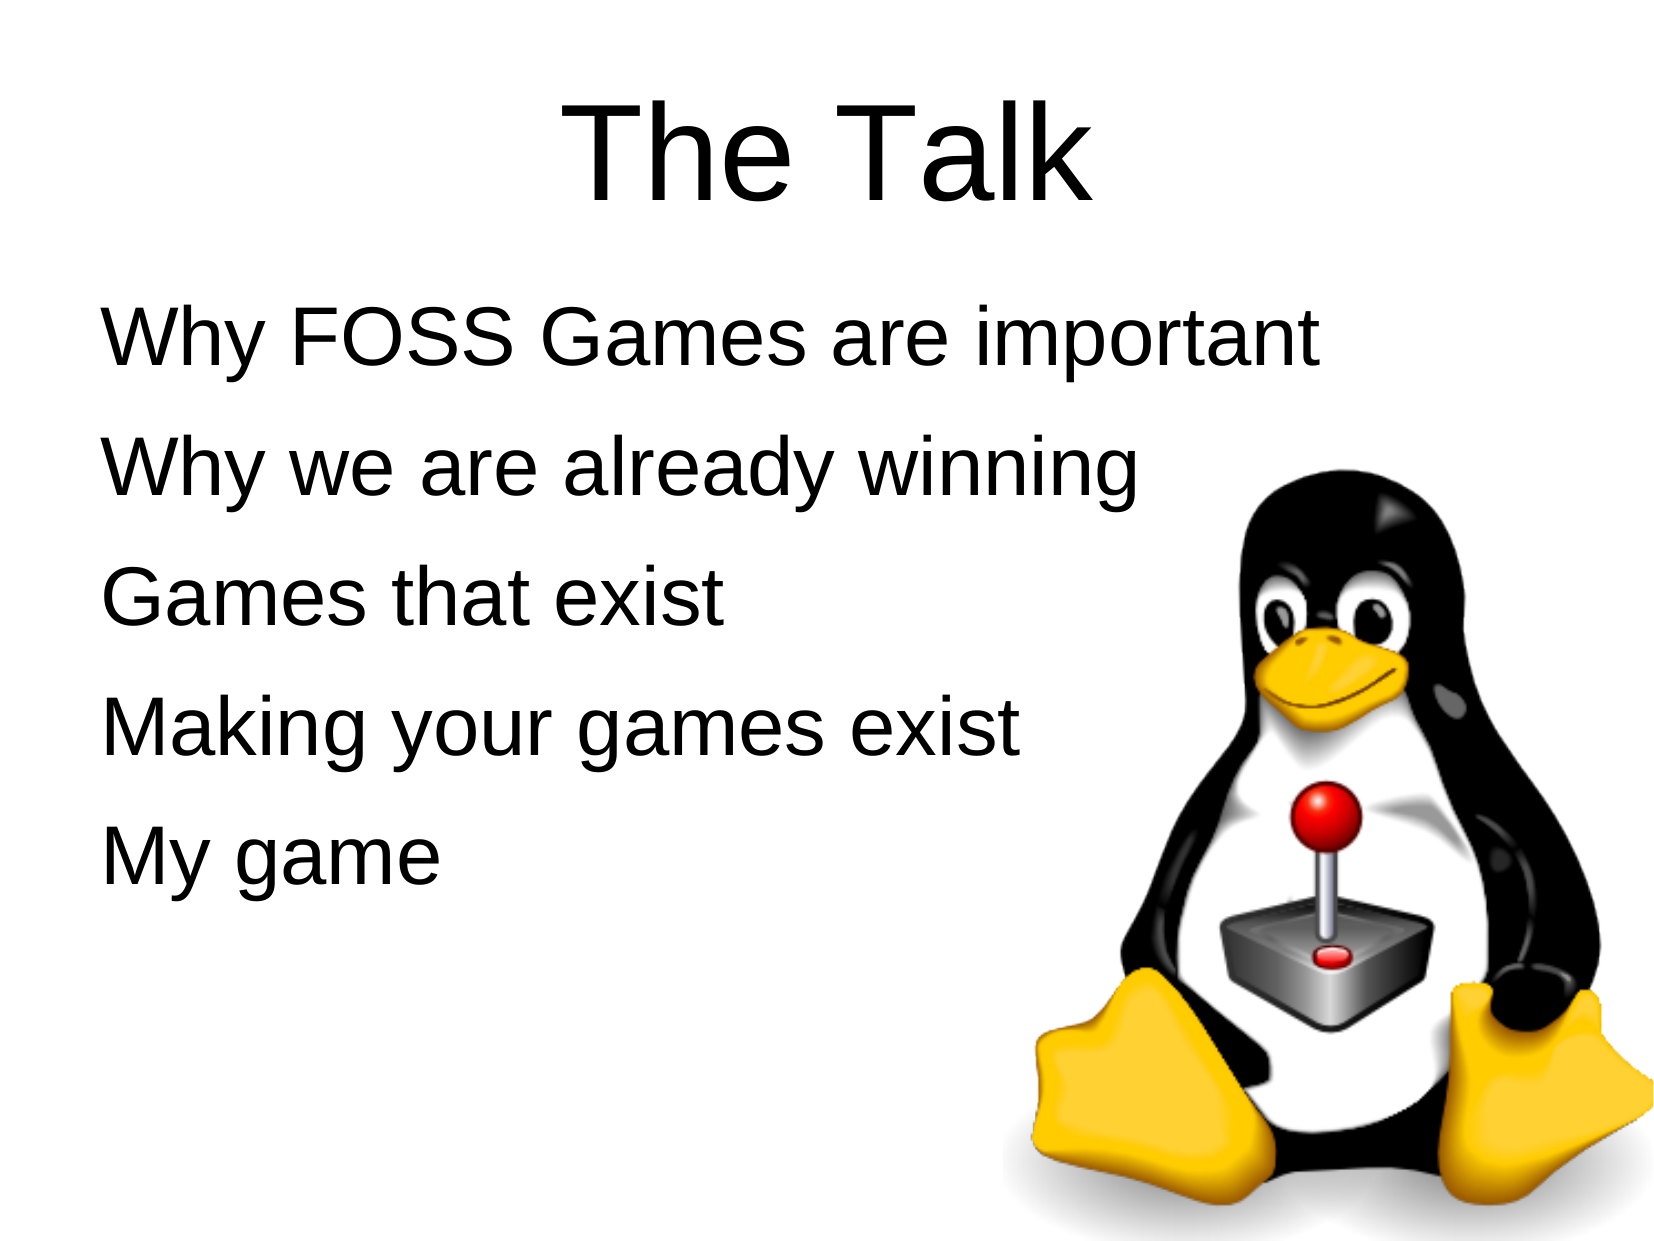

# The Talk
Why FOSS Games are important
Why we are already winning
Games that exist
Making your games exist
My game